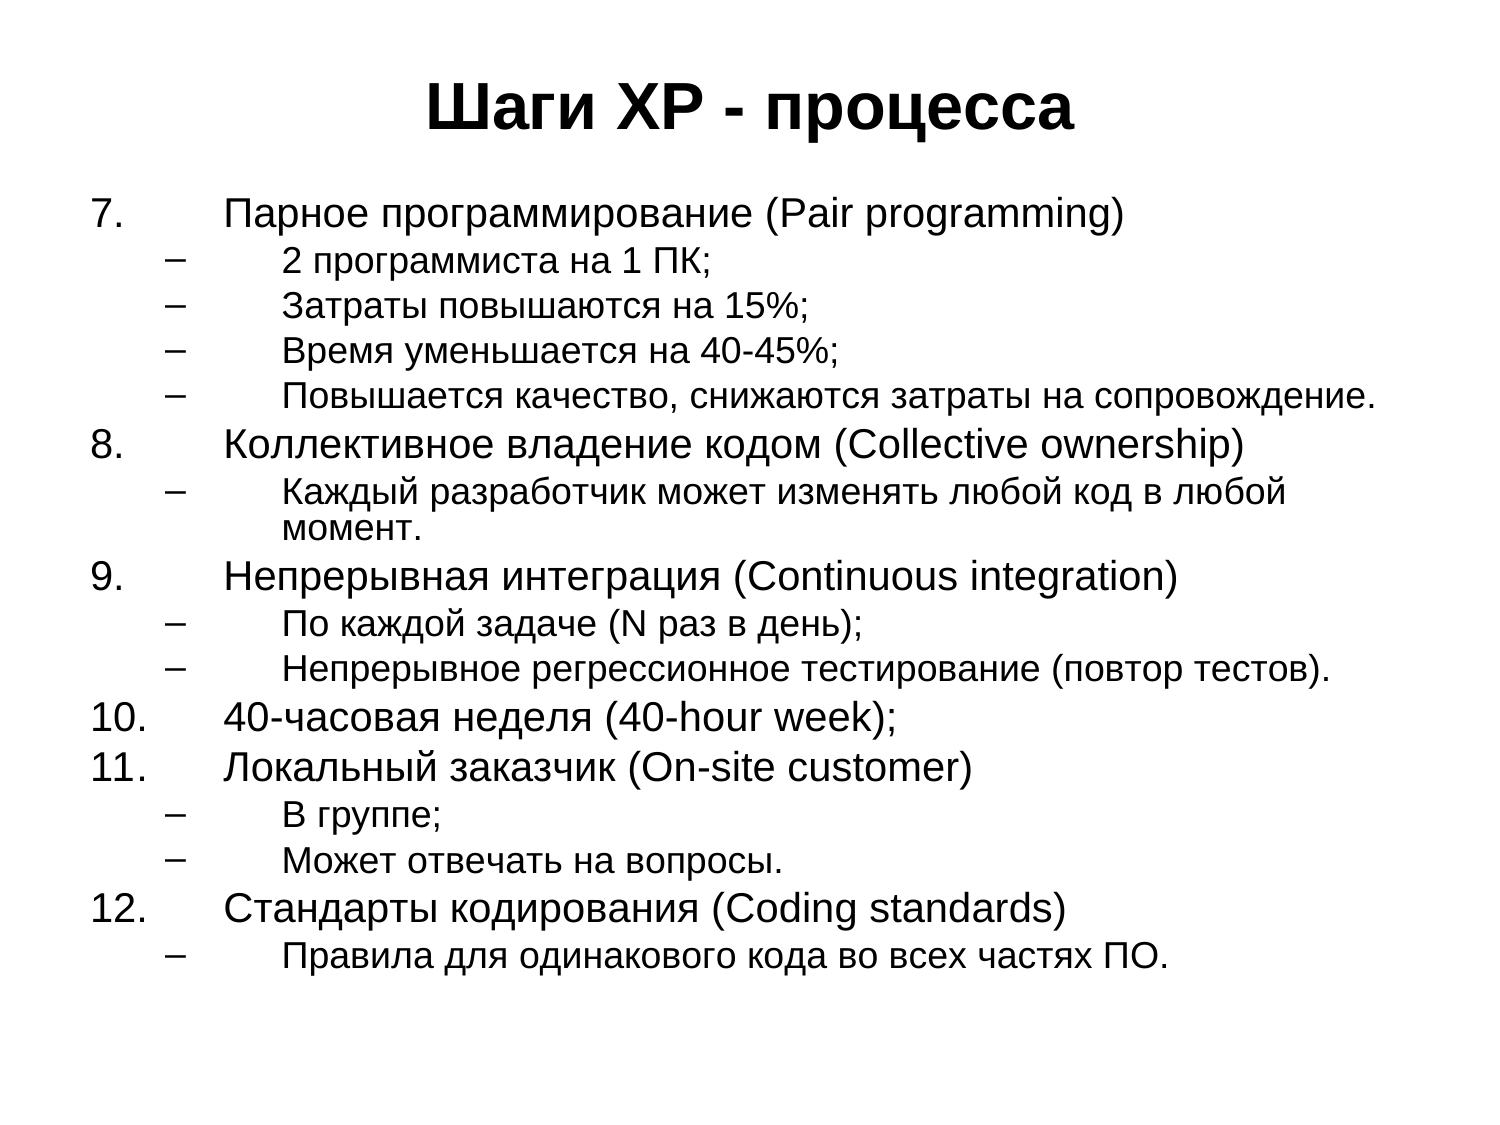

# Шаги XP - процесса
Парное программирование (Pair programming)
2 программиста на 1 ПК;
Затраты повышаются на 15%;
Время уменьшается на 40-45%;
Повышается качество, снижаются затраты на сопровождение.
Коллективное владение кодом (Collective ownership)
Каждый разработчик может изменять любой код в любой момент.
Непрерывная интеграция (Continuous integration)
По каждой задаче (N раз в день);
Непрерывное регрессионное тестирование (повтор тестов).
40-часовая неделя (40-hour week);
Локальный заказчик (On-site customer)
В группе;
Может отвечать на вопросы.
Стандарты кодирования (Coding standards)
Правила для одинакового кода во всех частях ПО.